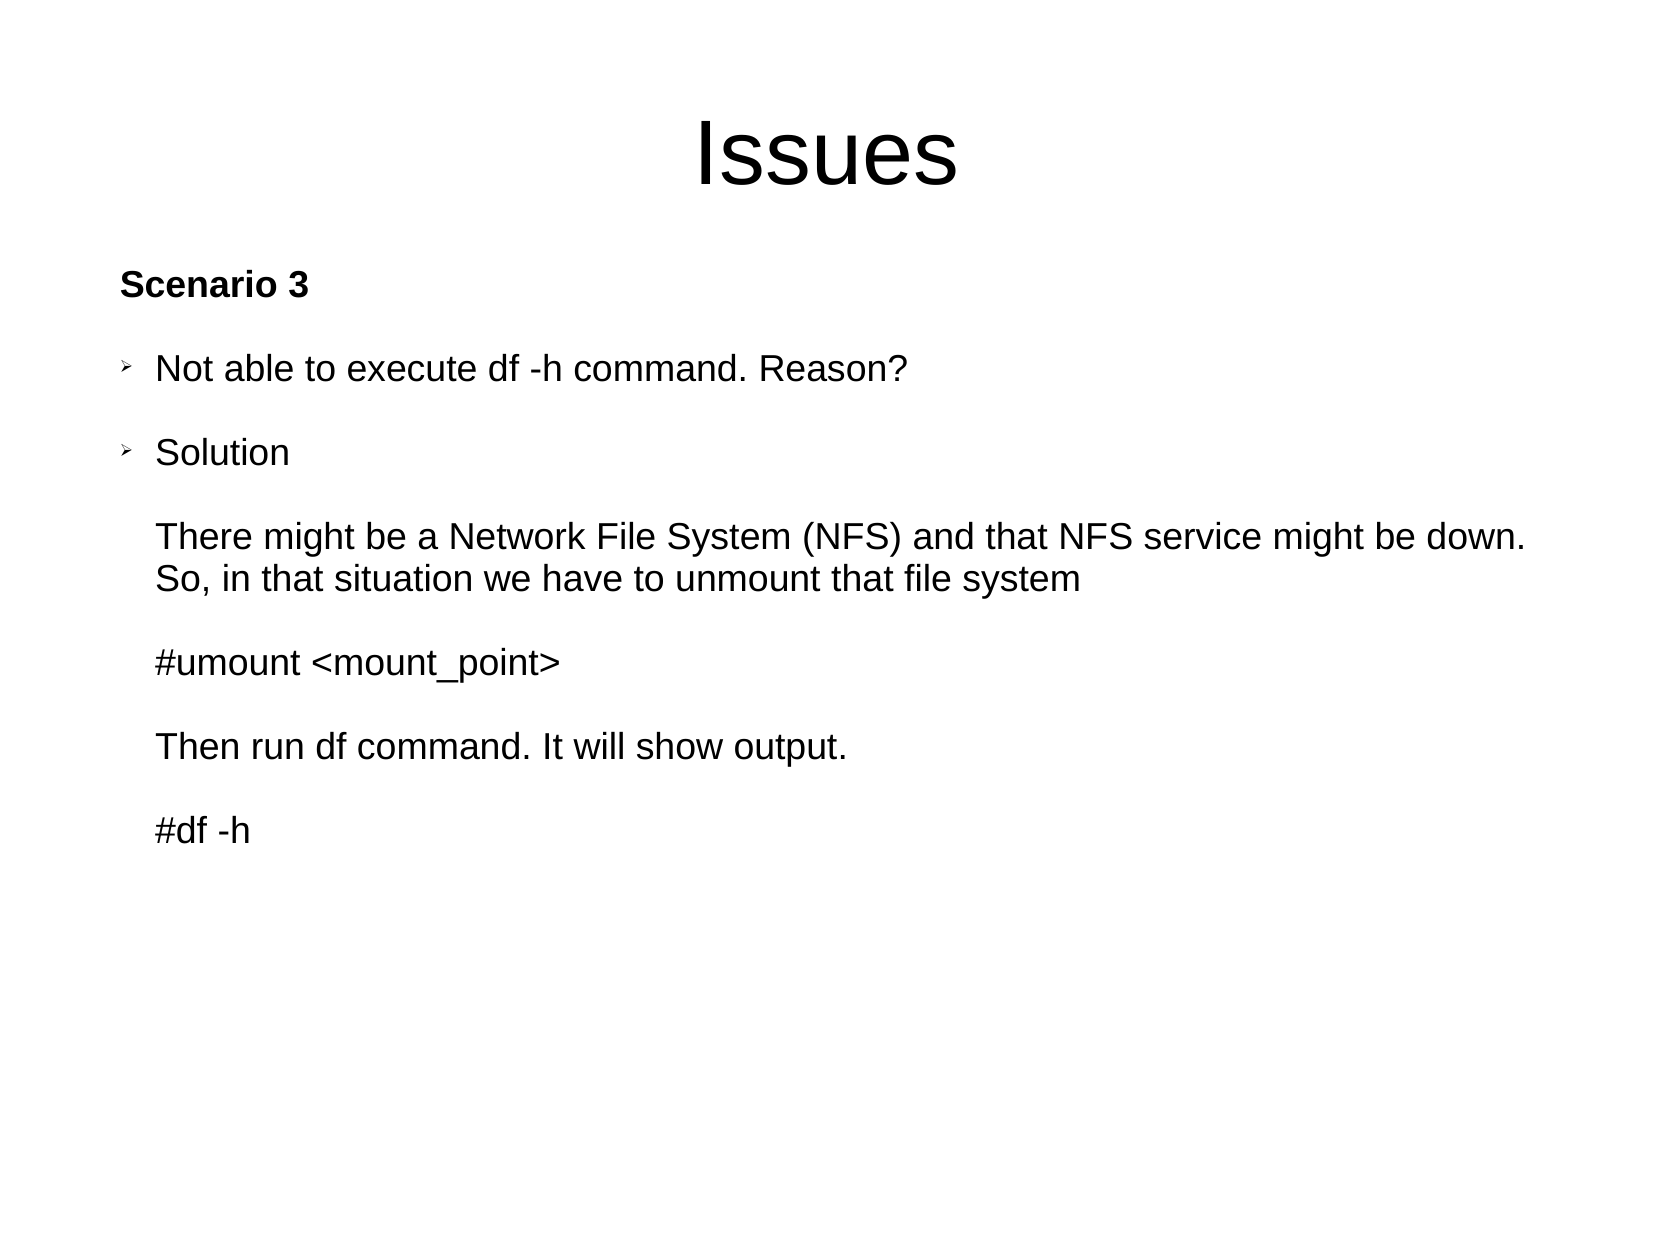

# Issues
Scenario 3
Not able to execute df -h command. Reason?
Solution
There might be a Network File System (NFS) and that NFS service might be down. So, in that situation we have to unmount that file system
#umount <mount_point>
Then run df command. It will show output.
#df -h